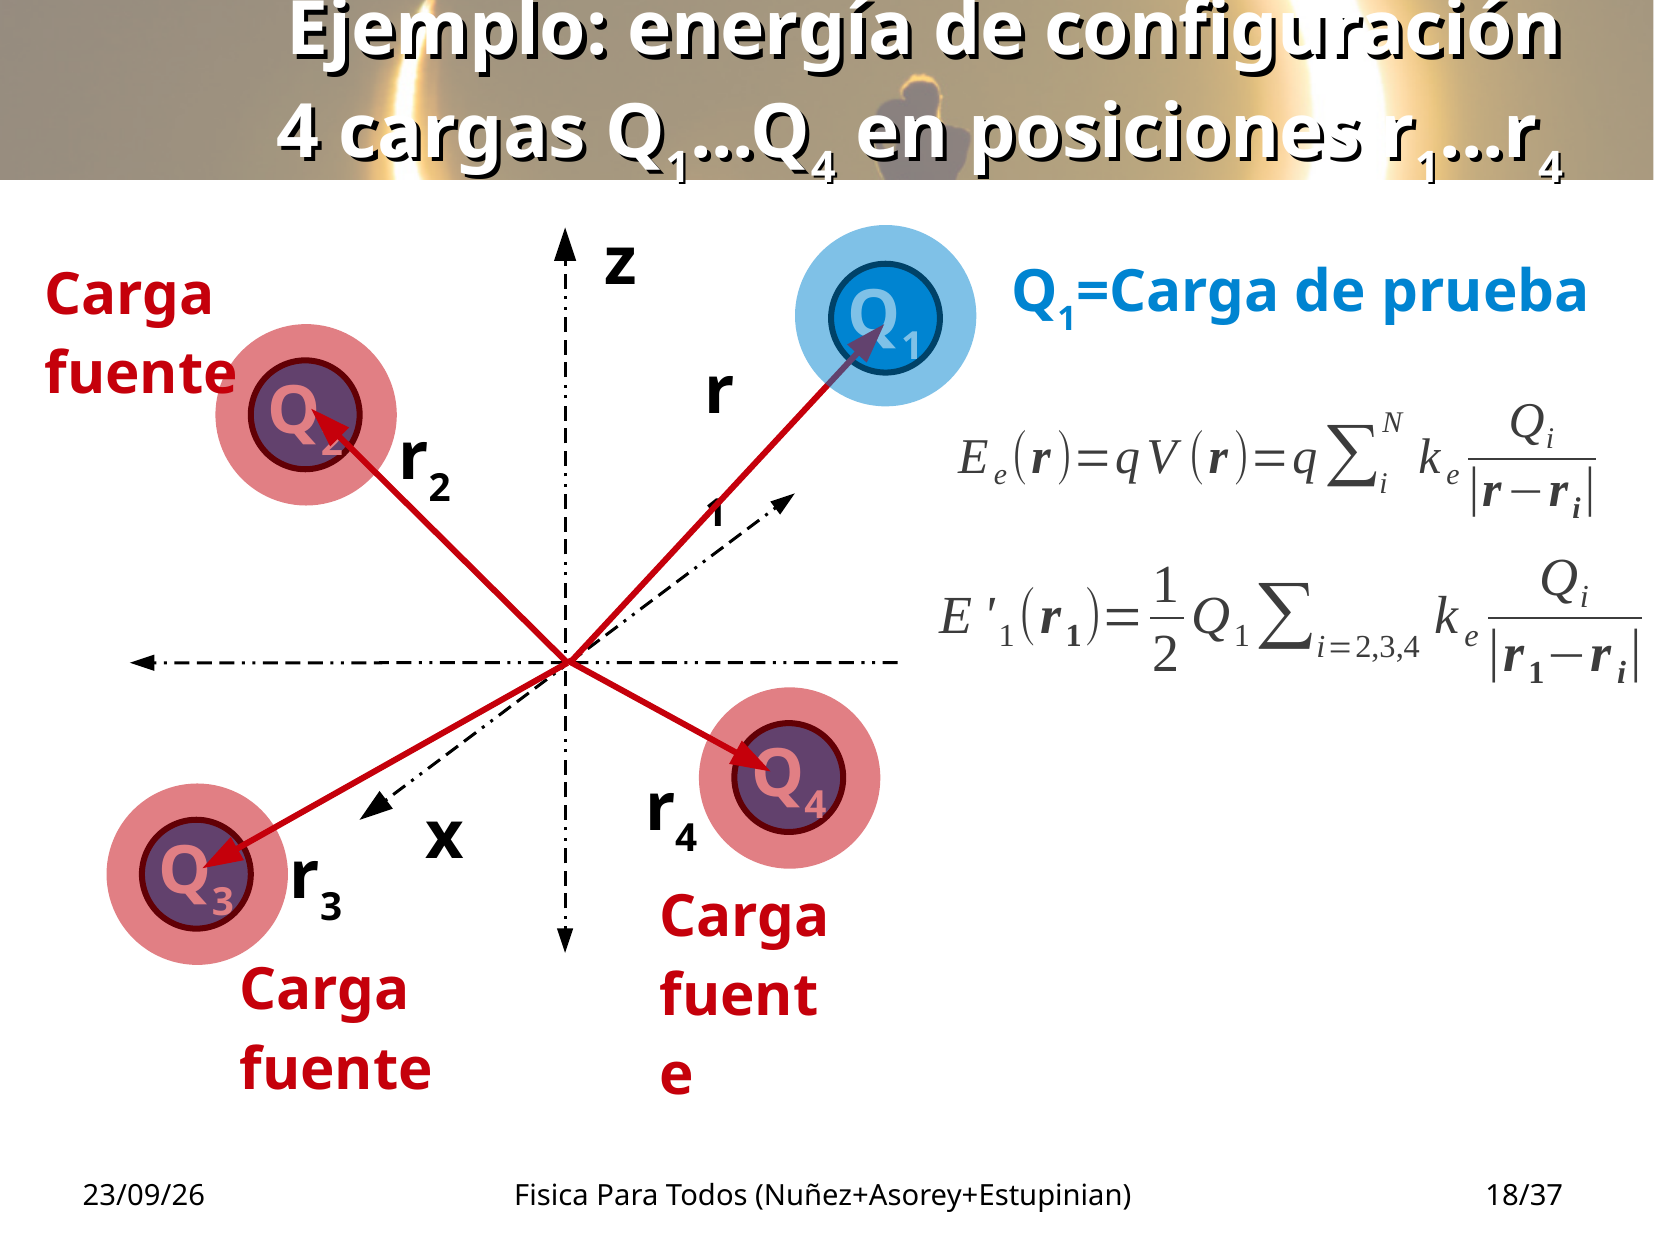

# Ejemplo: energía de configuración 4 cargas Q1...Q4 en posiciones r1...r4
z
y
x
Q1=Carga de prueba
Carga fuente
Q1
r1
Q2
r2
Q4
r4
Q3
r3
Carga fuente
Carga fuente
Fisica Para Todos (Nuñez+Asorey+Estupinian)
18